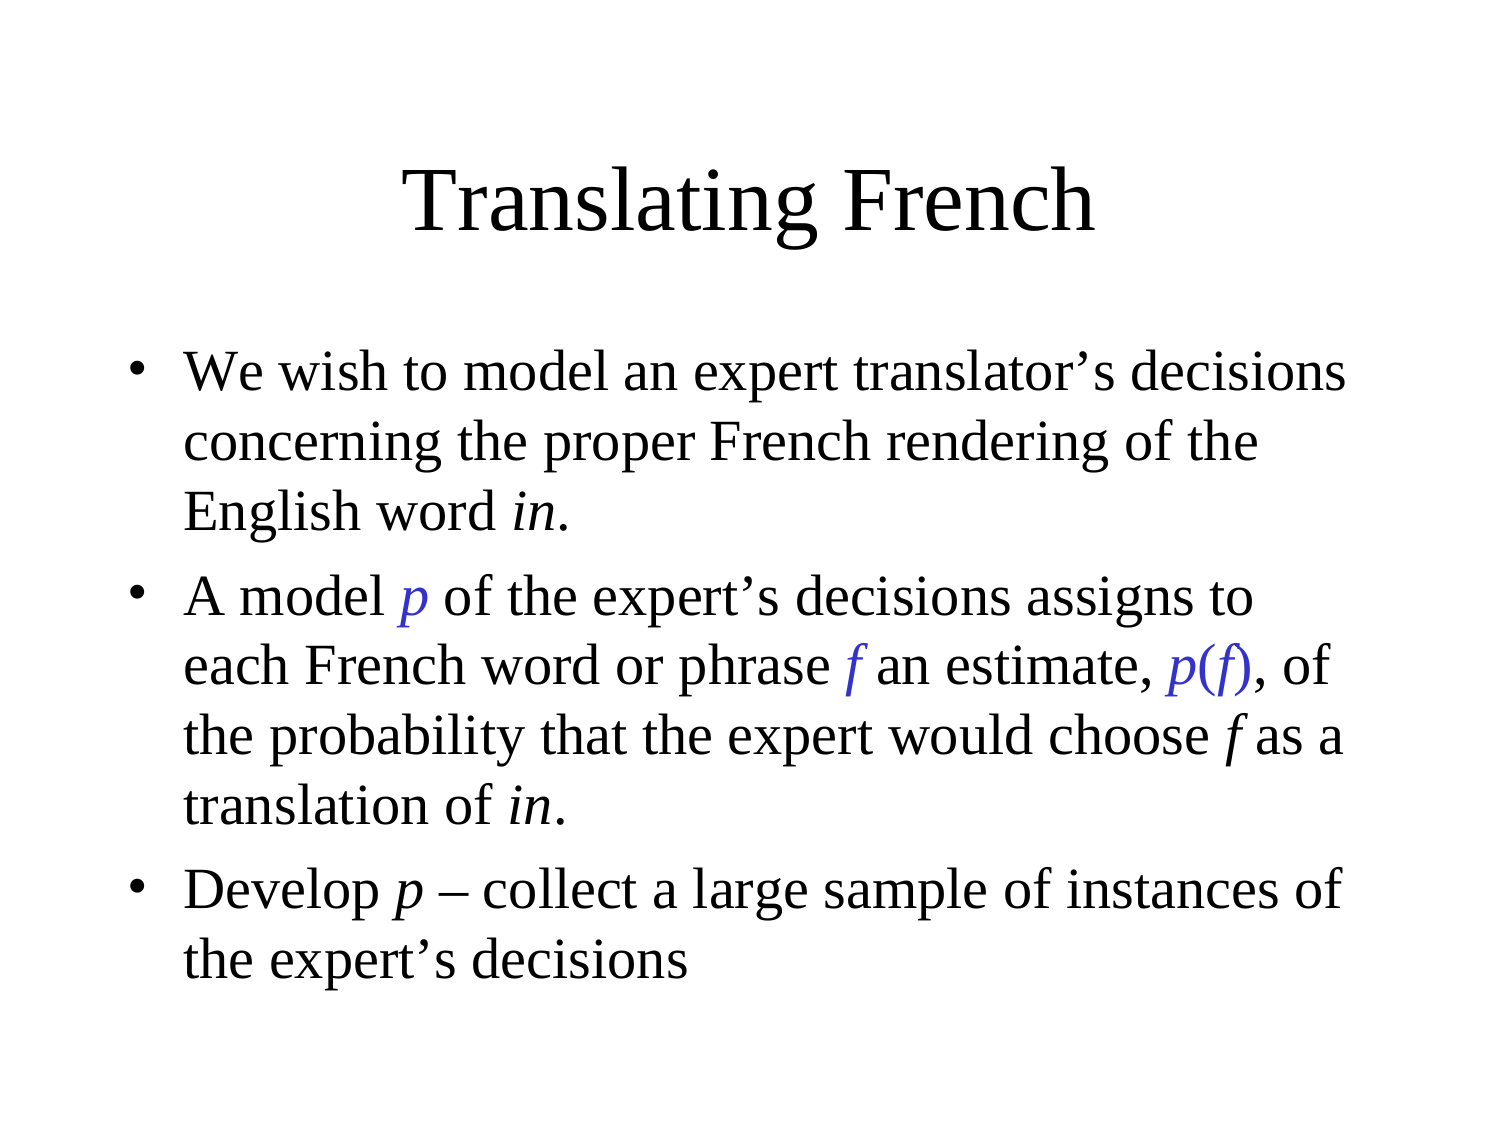

# Translating French
We wish to model an expert translator’s decisions concerning the proper French rendering of the English word in.
A model p of the expert’s decisions assigns to each French word or phrase f an estimate, p(f), of the probability that the expert would choose f as a translation of in.
Develop p – collect a large sample of instances of the expert’s decisions